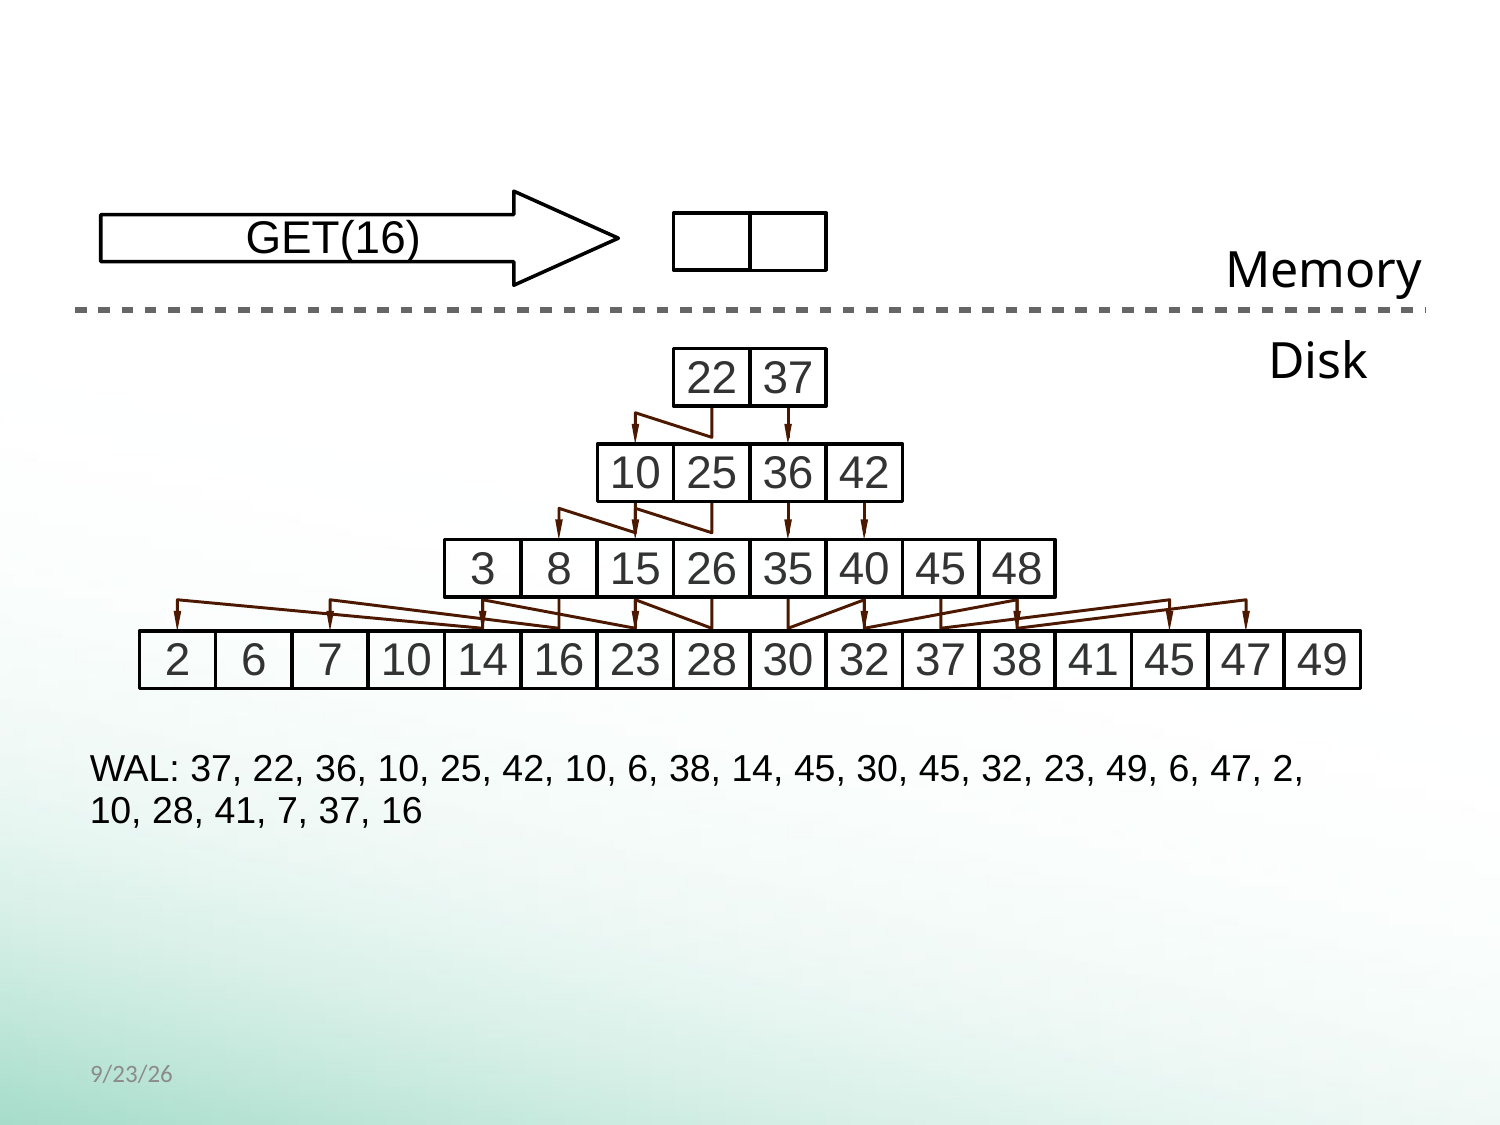

GET(16)
Memory
Disk
22
37
10
25
36
42
3
8
15
26
35
40
45
48
2
6
7
10
14
16
23
28
30
32
37
38
41
45
47
49
WAL: 37, 22, 36, 10, 25, 42, 10, 6, 38, 14, 45, 30, 45, 32, 23, 49, 6, 47, 2, 10, 28, 41, 7, 37, 16